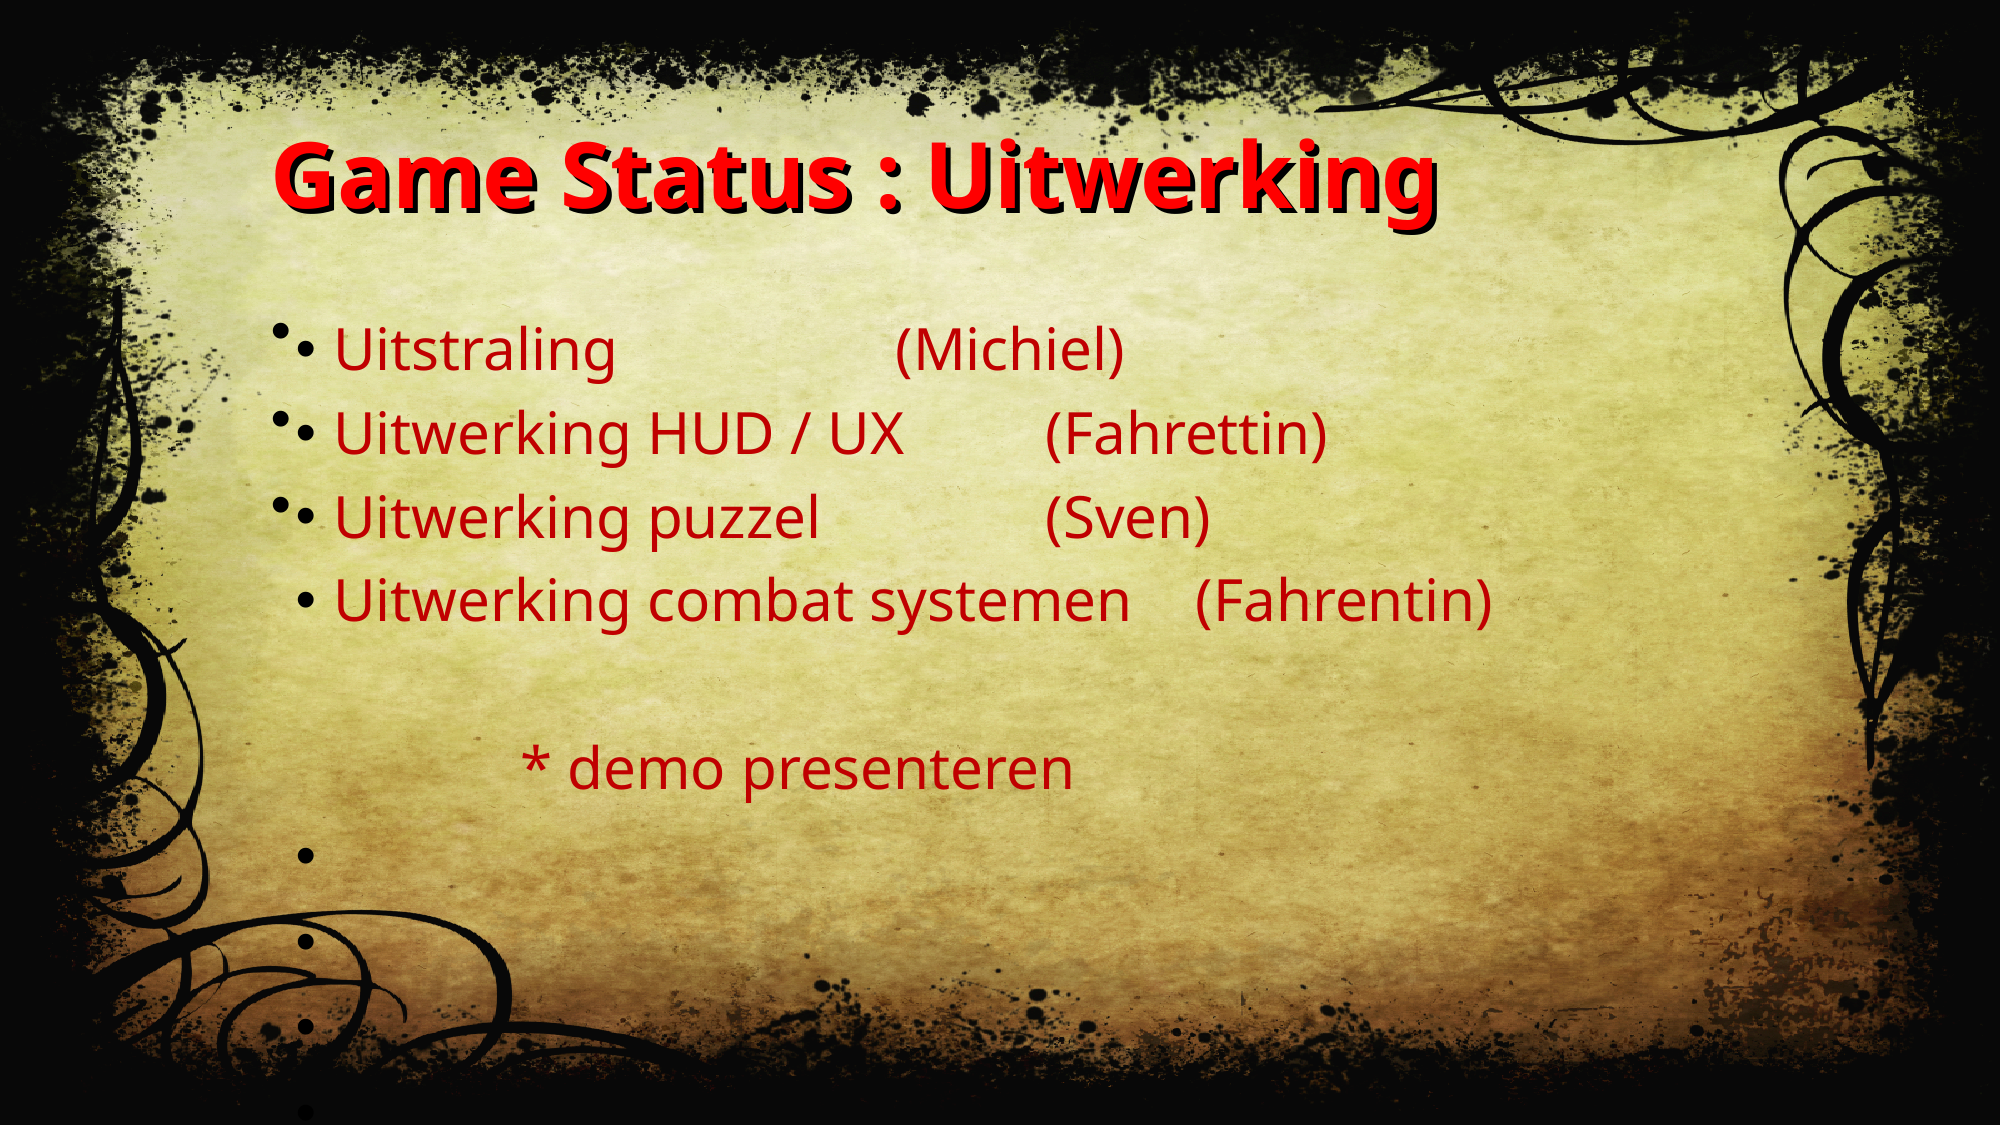

# Game Status : Uitwerking
Uitstraling				(Michiel)
Uitwerking HUD / UX		(Fahrettin)
Uitwerking puzzel			(Sven)
Uitwerking combat systemen	(Fahrentin)
			* demo presenteren